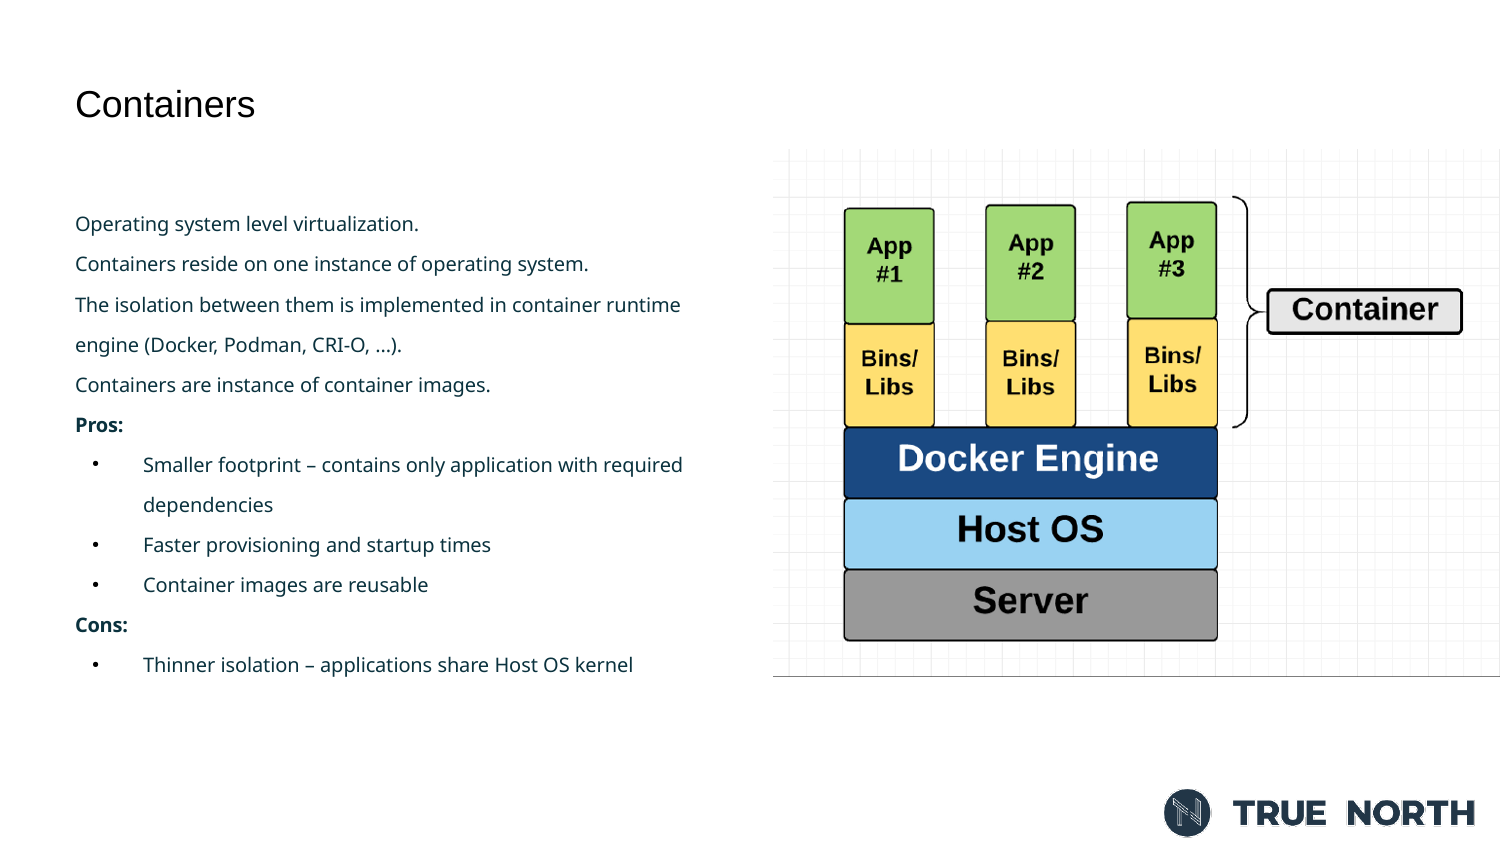

# Containers
Operating system level virtualization.
Containers reside on one instance of operating system.
The isolation between them is implemented in container runtime engine (Docker, Podman, CRI-O, …).
Containers are instance of container images.
Pros:
Smaller footprint – contains only application with required dependencies
Faster provisioning and startup times
Container images are reusable
Cons:
Thinner isolation – applications share Host OS kernel